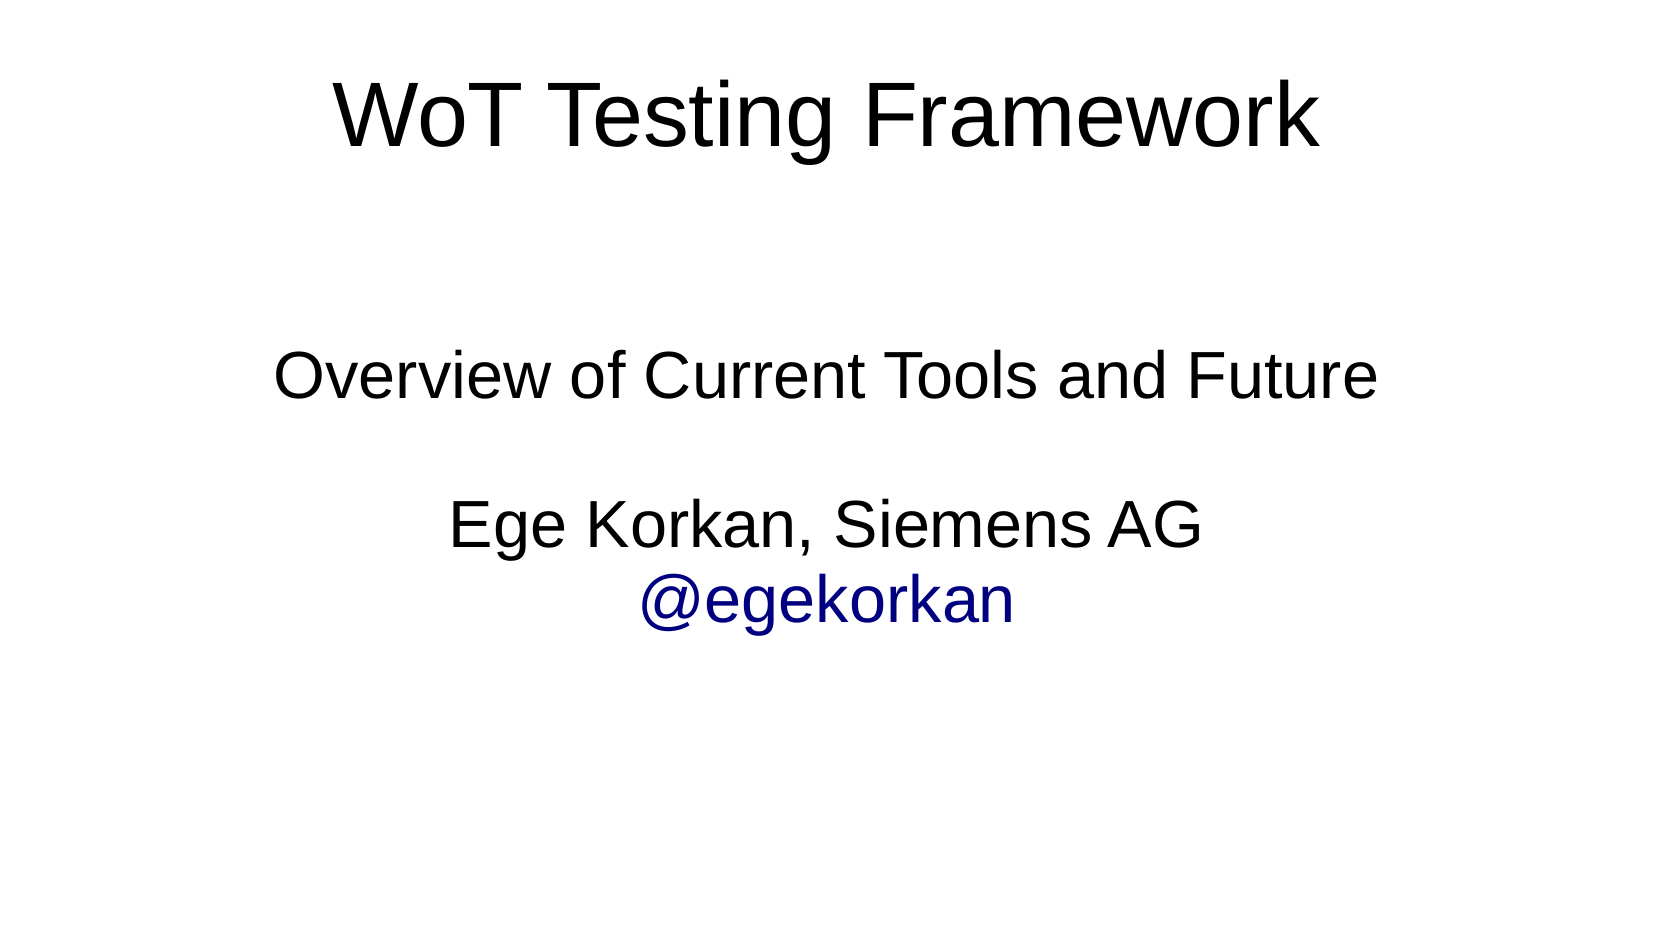

# WoT Testing Framework
Overview of Current Tools and Future
Ege Korkan, Siemens AG
@egekorkan